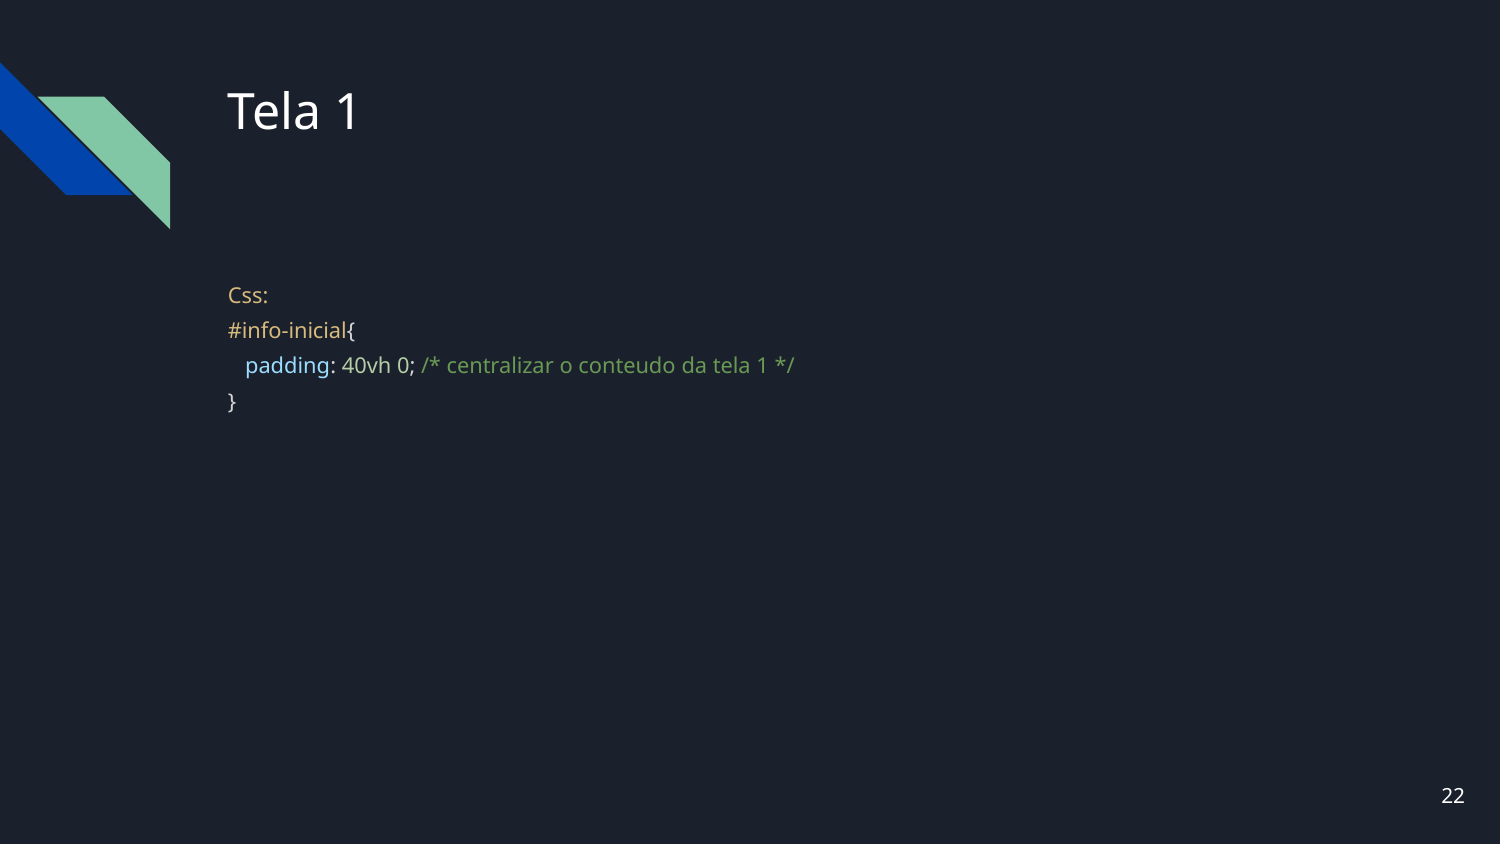

# Tela 1
Css:
#info-inicial{
 padding: 40vh 0; /* centralizar o conteudo da tela 1 */
}